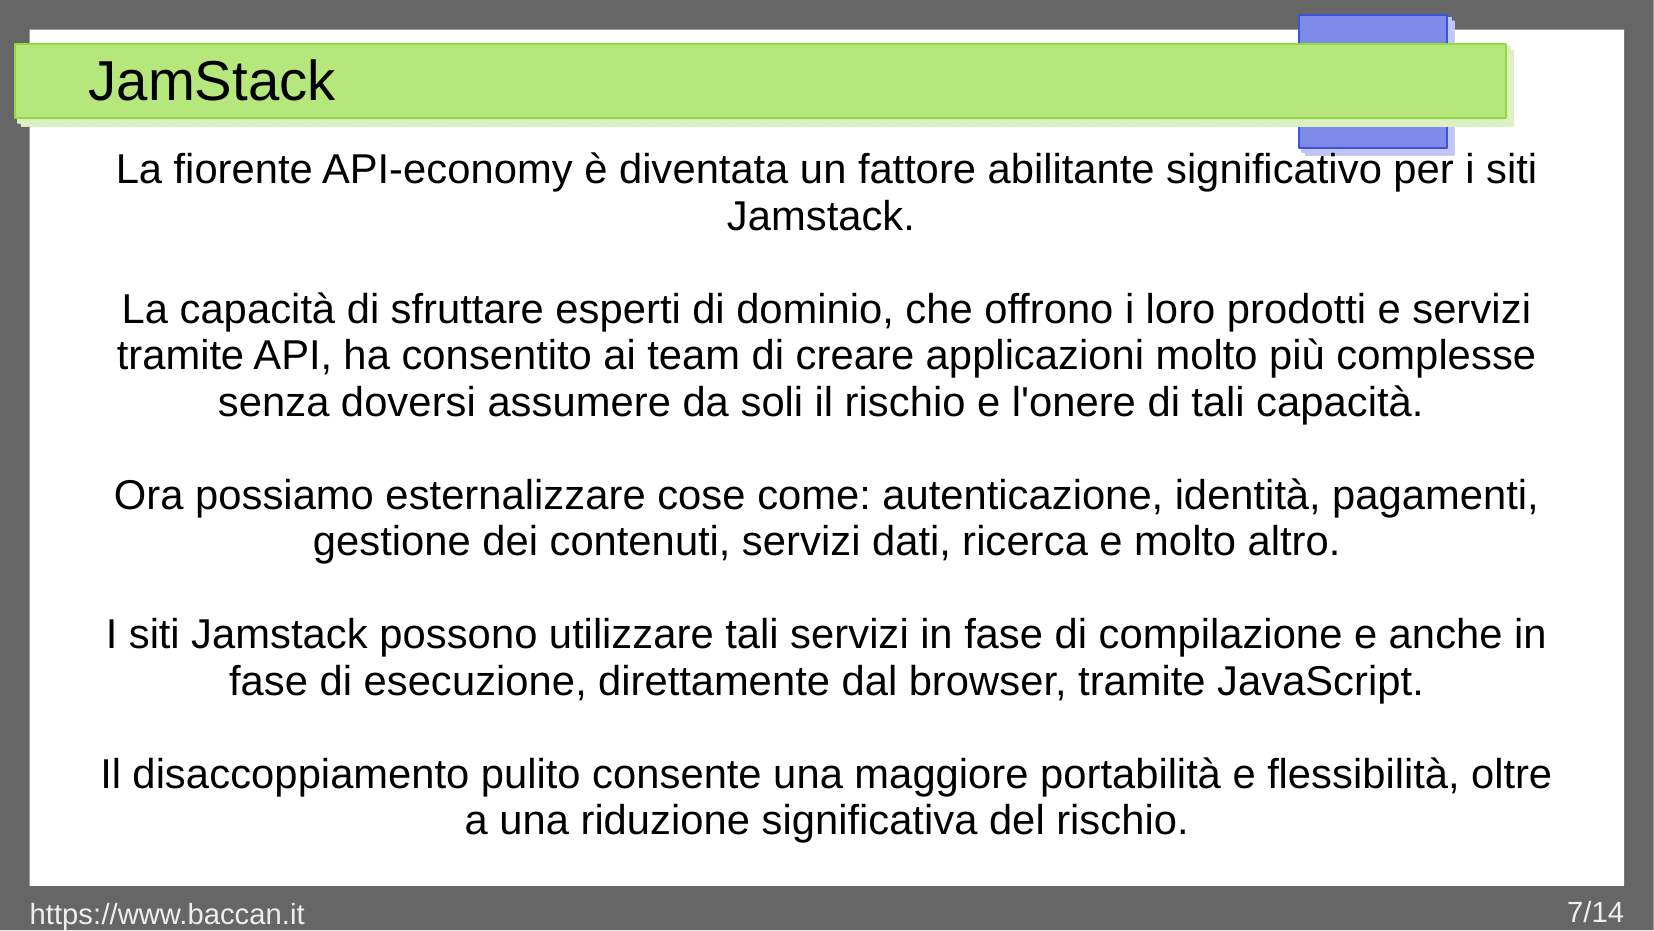

# JamStack
La fiorente API-economy è diventata un fattore abilitante significativo per i siti Jamstack.
La capacità di sfruttare esperti di dominio, che offrono i loro prodotti e servizi tramite API, ha consentito ai team di creare applicazioni molto più complesse senza doversi assumere da soli il rischio e l'onere di tali capacità.
Ora possiamo esternalizzare cose come: autenticazione, identità, pagamenti, gestione dei contenuti, servizi dati, ricerca e molto altro.
I siti Jamstack possono utilizzare tali servizi in fase di compilazione e anche in fase di esecuzione, direttamente dal browser, tramite JavaScript.
Il disaccoppiamento pulito consente una maggiore portabilità e flessibilità, oltre a una riduzione significativa del rischio.
7
https://www.baccan.it